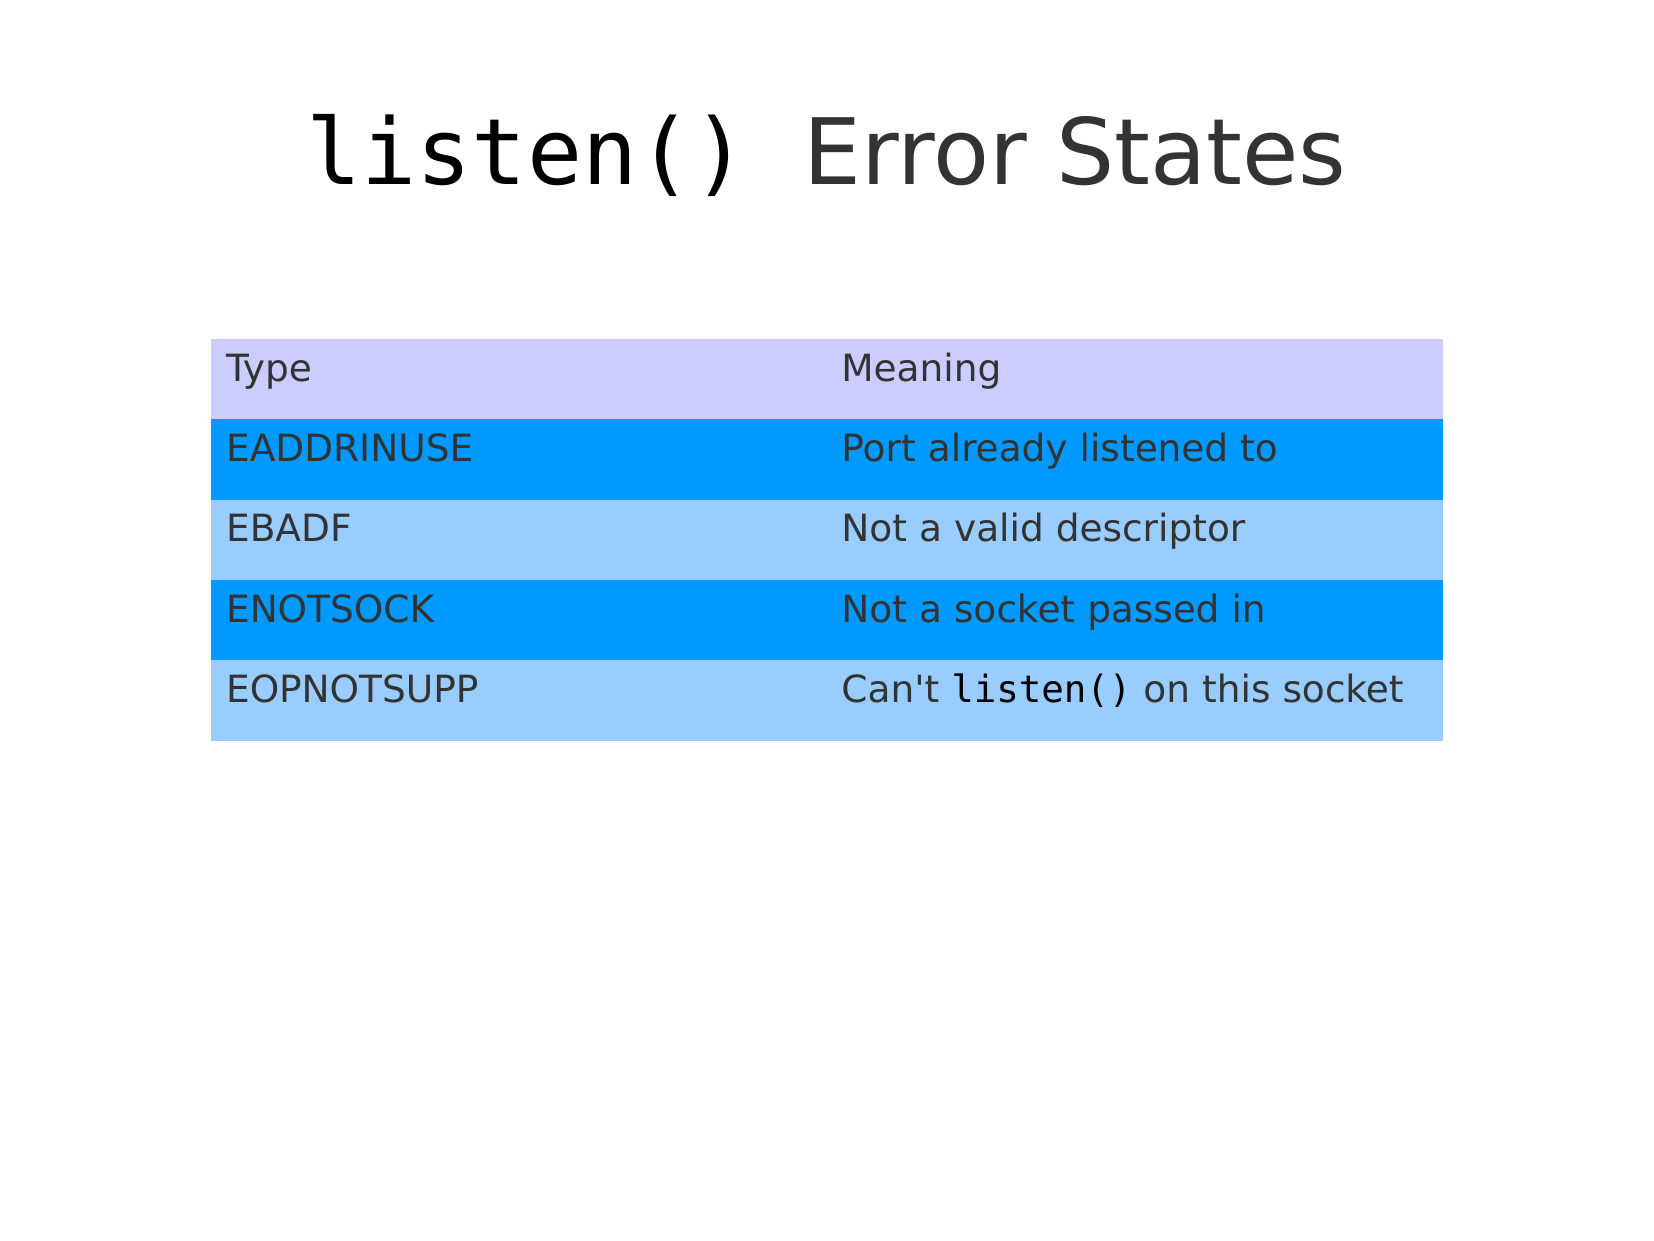

# listen() Error States
| Type | Meaning |
| --- | --- |
| EADDRINUSE | Port already listened to |
| EBADF | Not a valid descriptor |
| ENOTSOCK | Not a socket passed in |
| EOPNOTSUPP | Can't listen() on this socket |